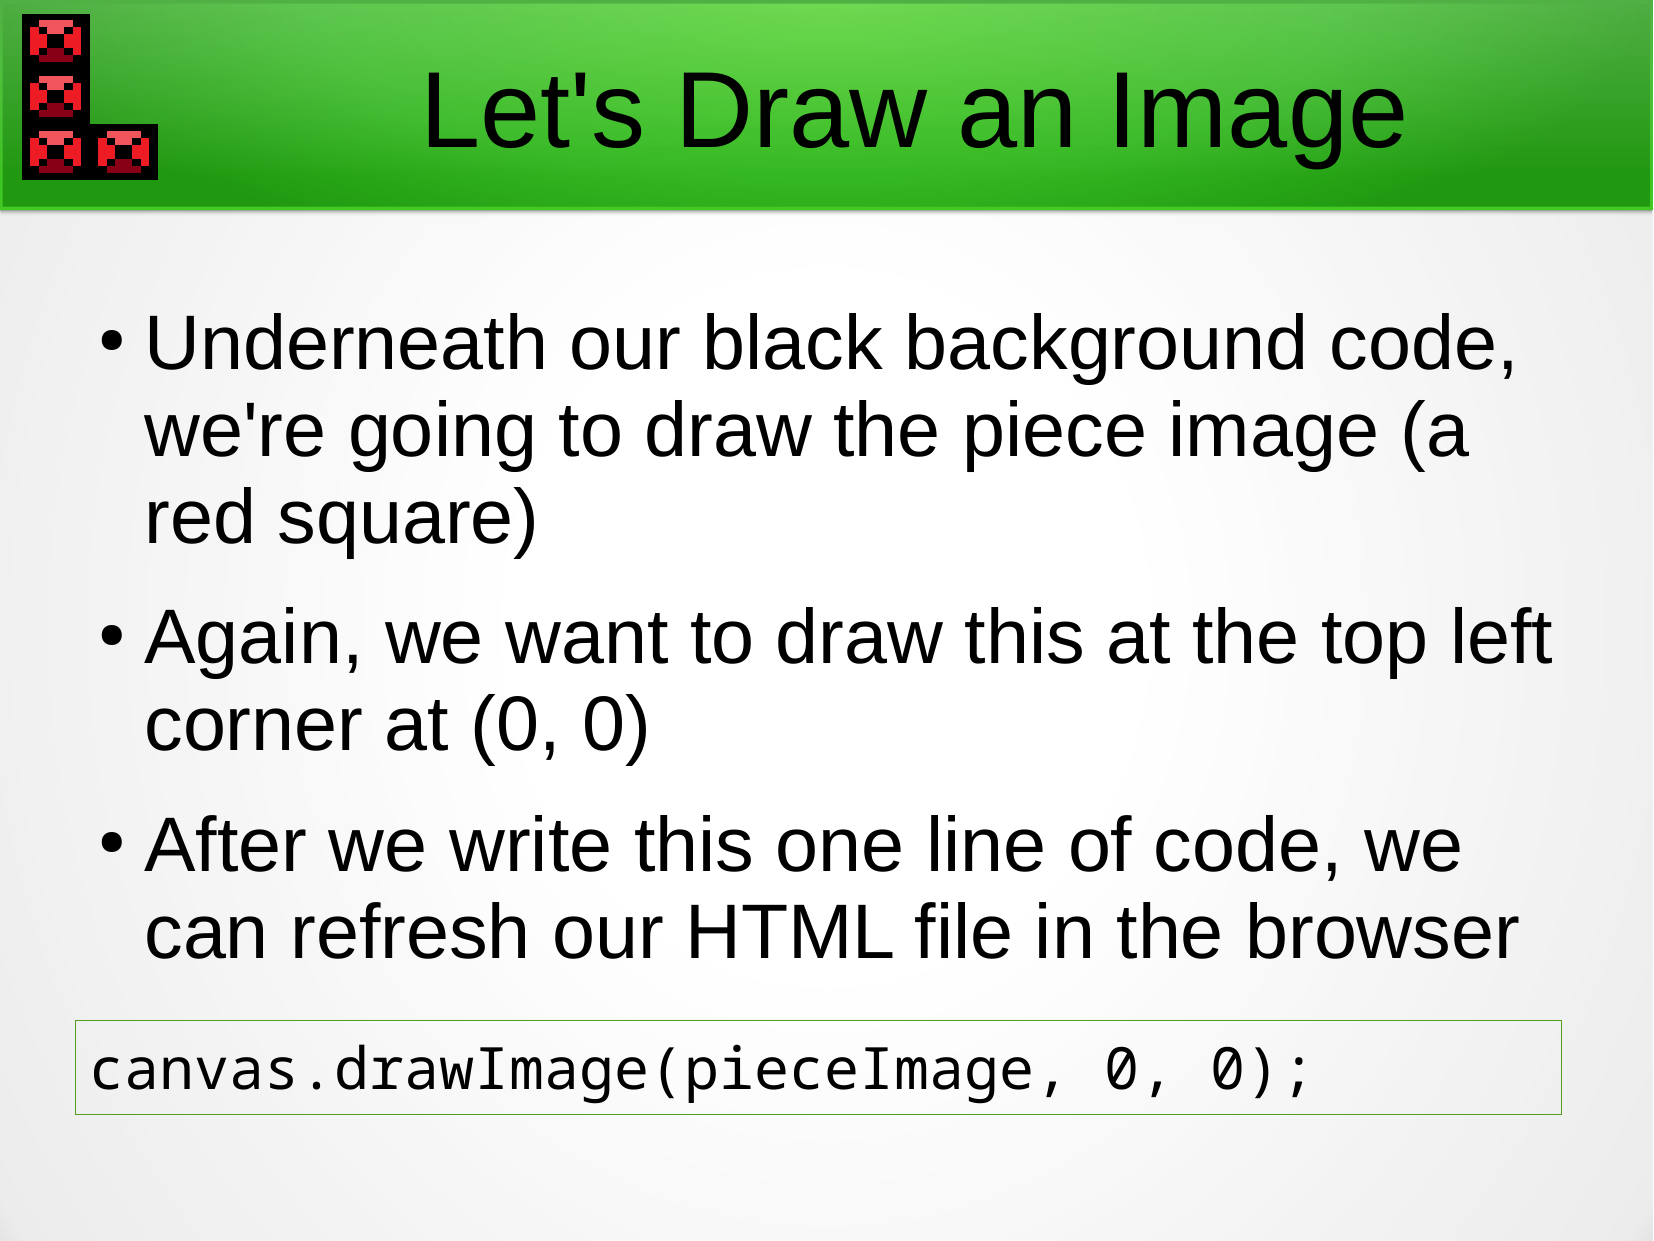

# Let's Draw an Image
Underneath our black background code, we're going to draw the piece image (a red square)
Again, we want to draw this at the top left corner at (0, 0)
After we write this one line of code, we can refresh our HTML file in the browser
canvas.drawImage(pieceImage, 0, 0);